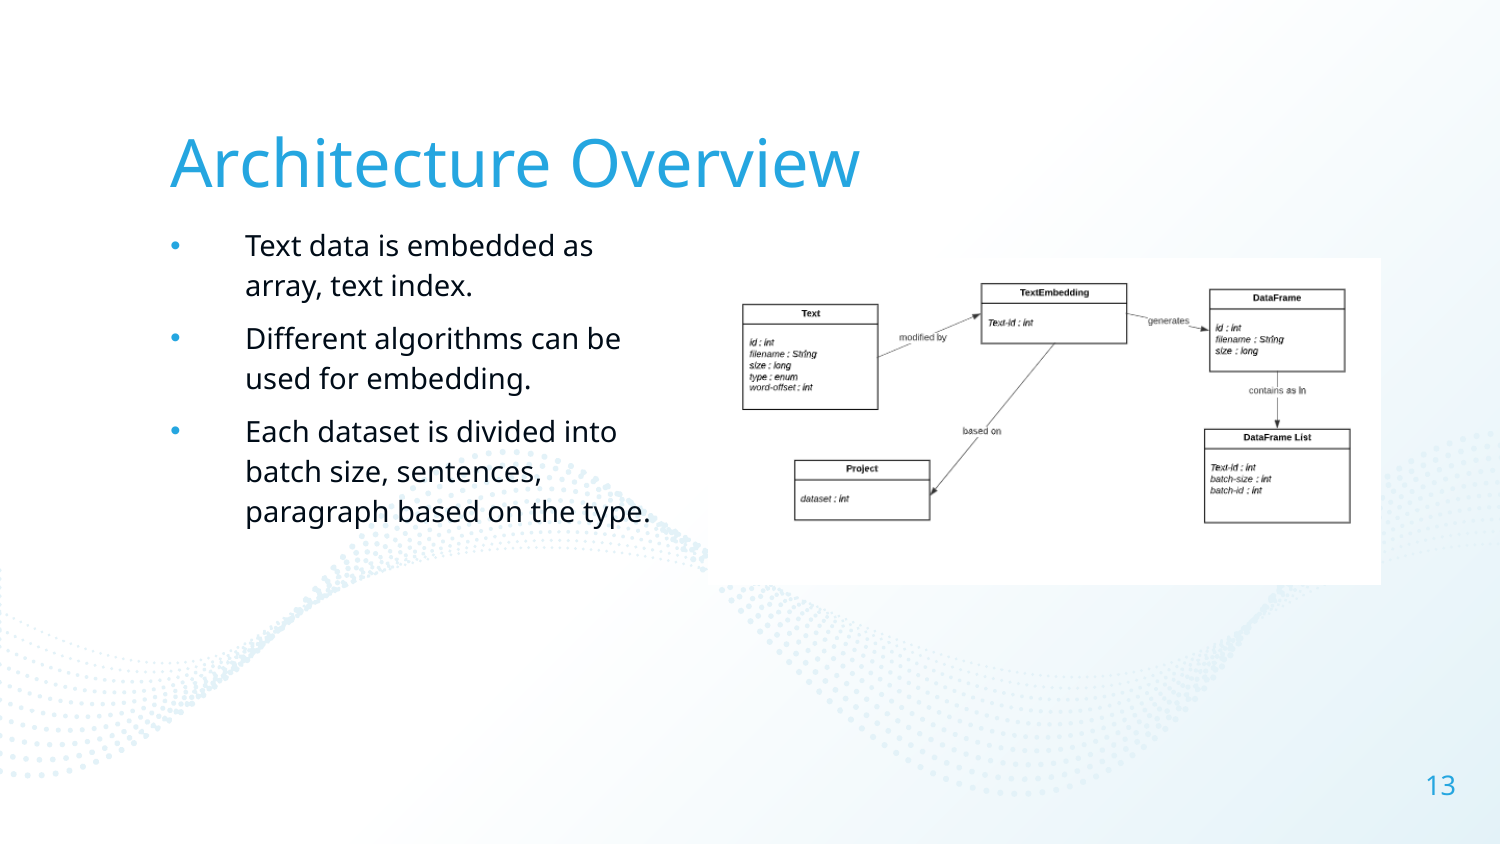

# Architecture Overview
Text data is embedded as array, text index.
Different algorithms can be used for embedding.
Each dataset is divided into batch size, sentences, paragraph based on the type.